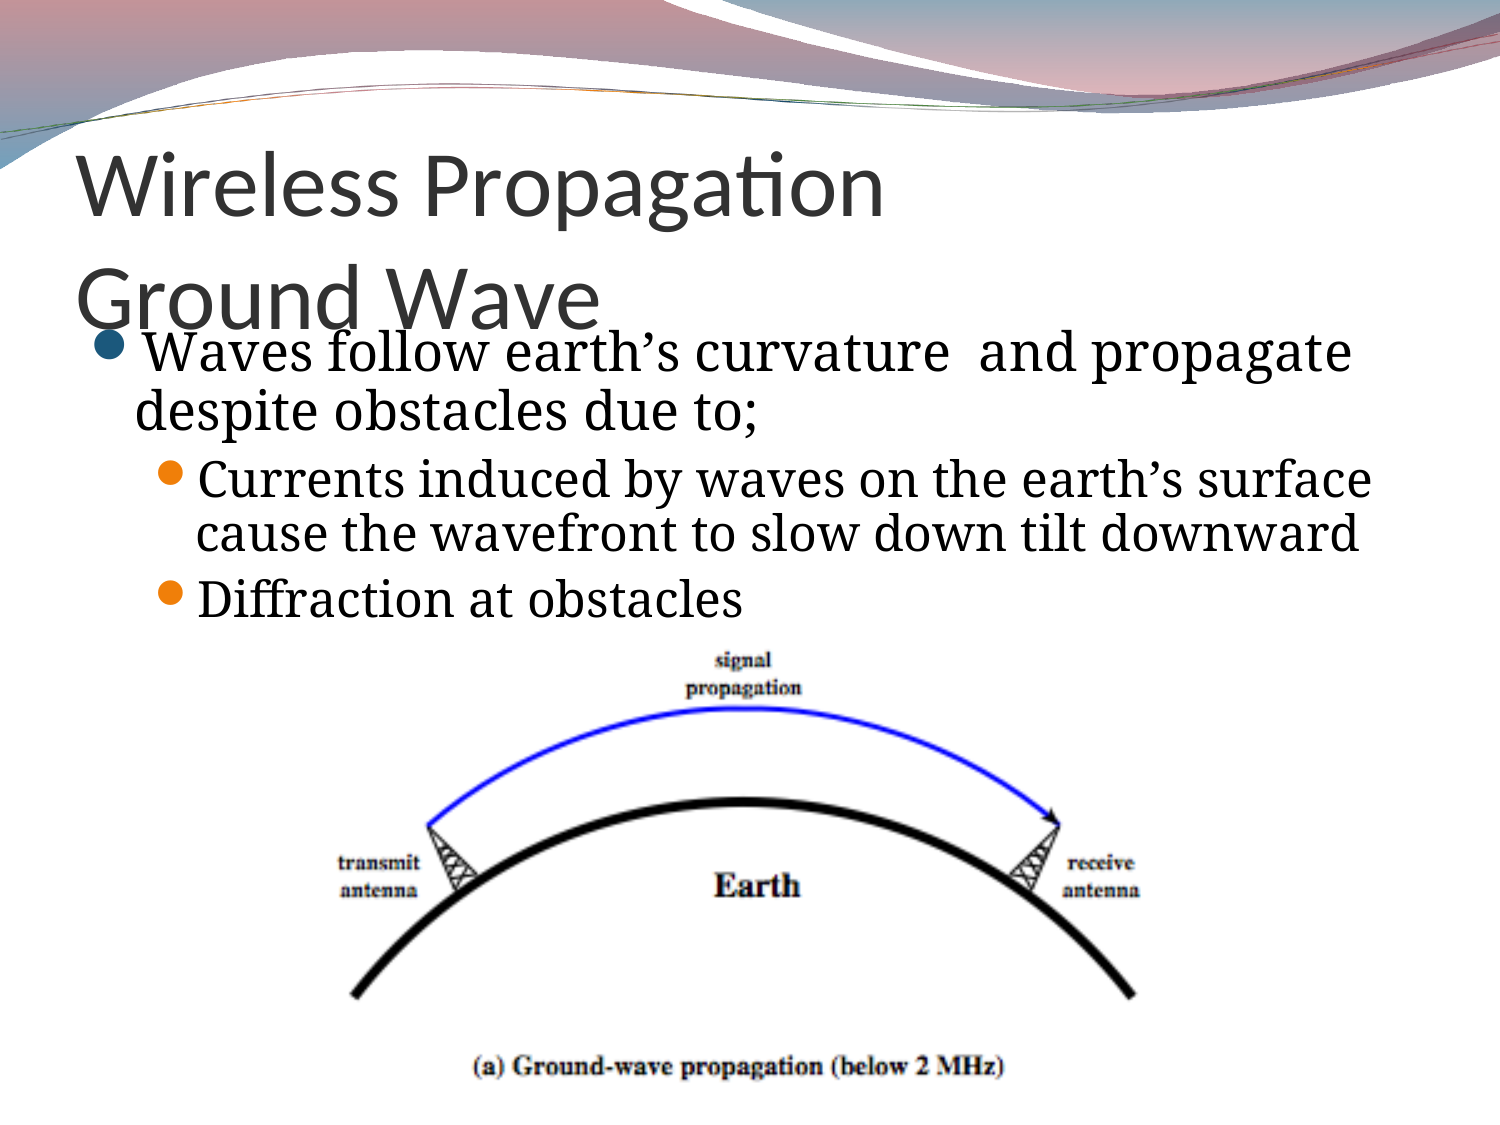

# Wireless Propagation Ground Wave
Waves follow earth’s curvature and propagate despite obstacles due to;
Currents induced by waves on the earth’s surface cause the wavefront to slow down tilt downward
Diffraction at obstacles